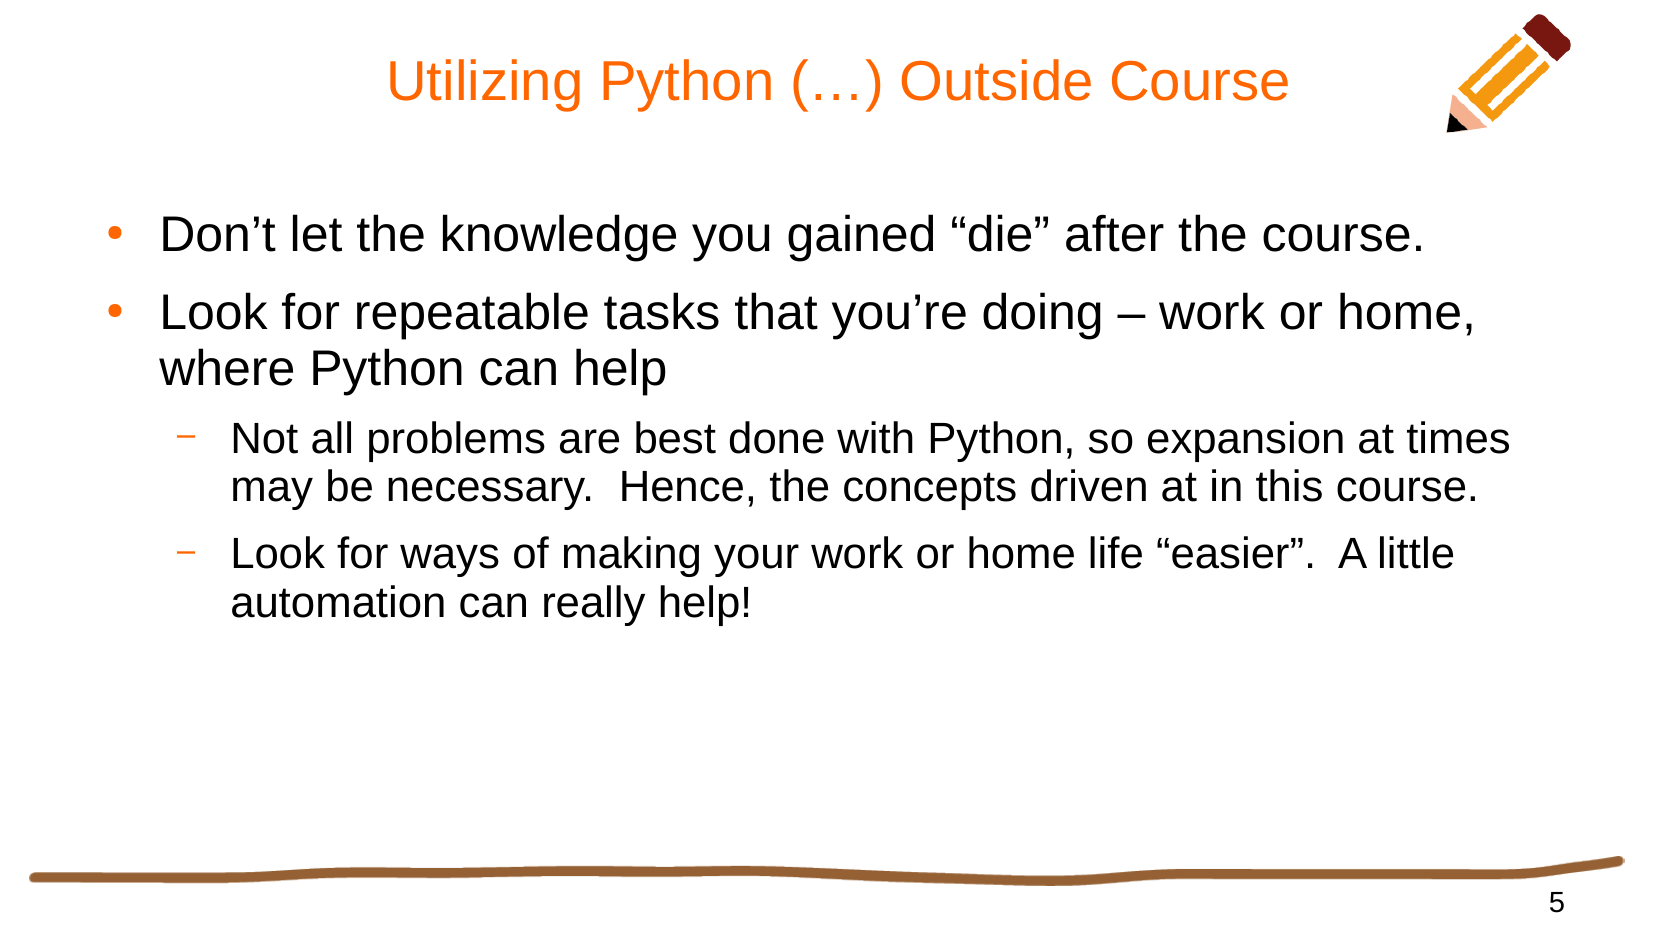

# Utilizing Python (…) Outside Course
Don’t let the knowledge you gained “die” after the course.
Look for repeatable tasks that you’re doing – work or home, where Python can help
Not all problems are best done with Python, so expansion at times may be necessary. Hence, the concepts driven at in this course.
Look for ways of making your work or home life “easier”. A little automation can really help!
5